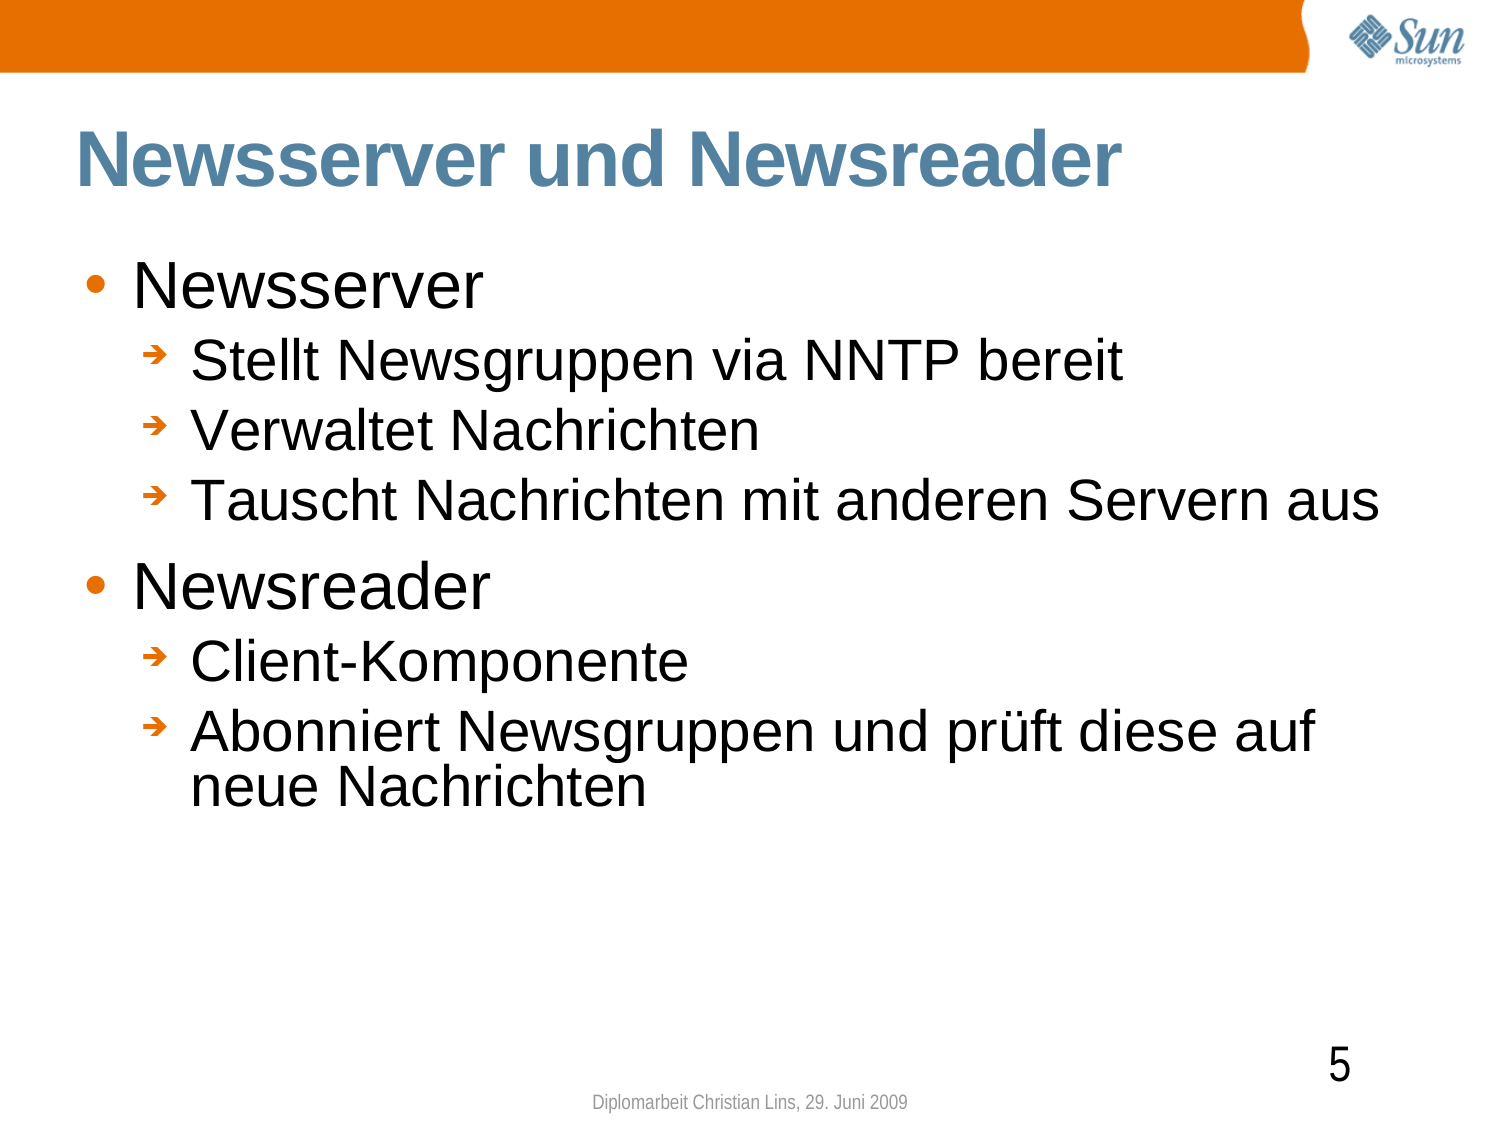

# Newsserver und Newsreader
Newsserver
Stellt Newsgruppen via NNTP bereit
Verwaltet Nachrichten
Tauscht Nachrichten mit anderen Servern aus
Newsreader
Client-Komponente
Abonniert Newsgruppen und prüft diese auf neue Nachrichten